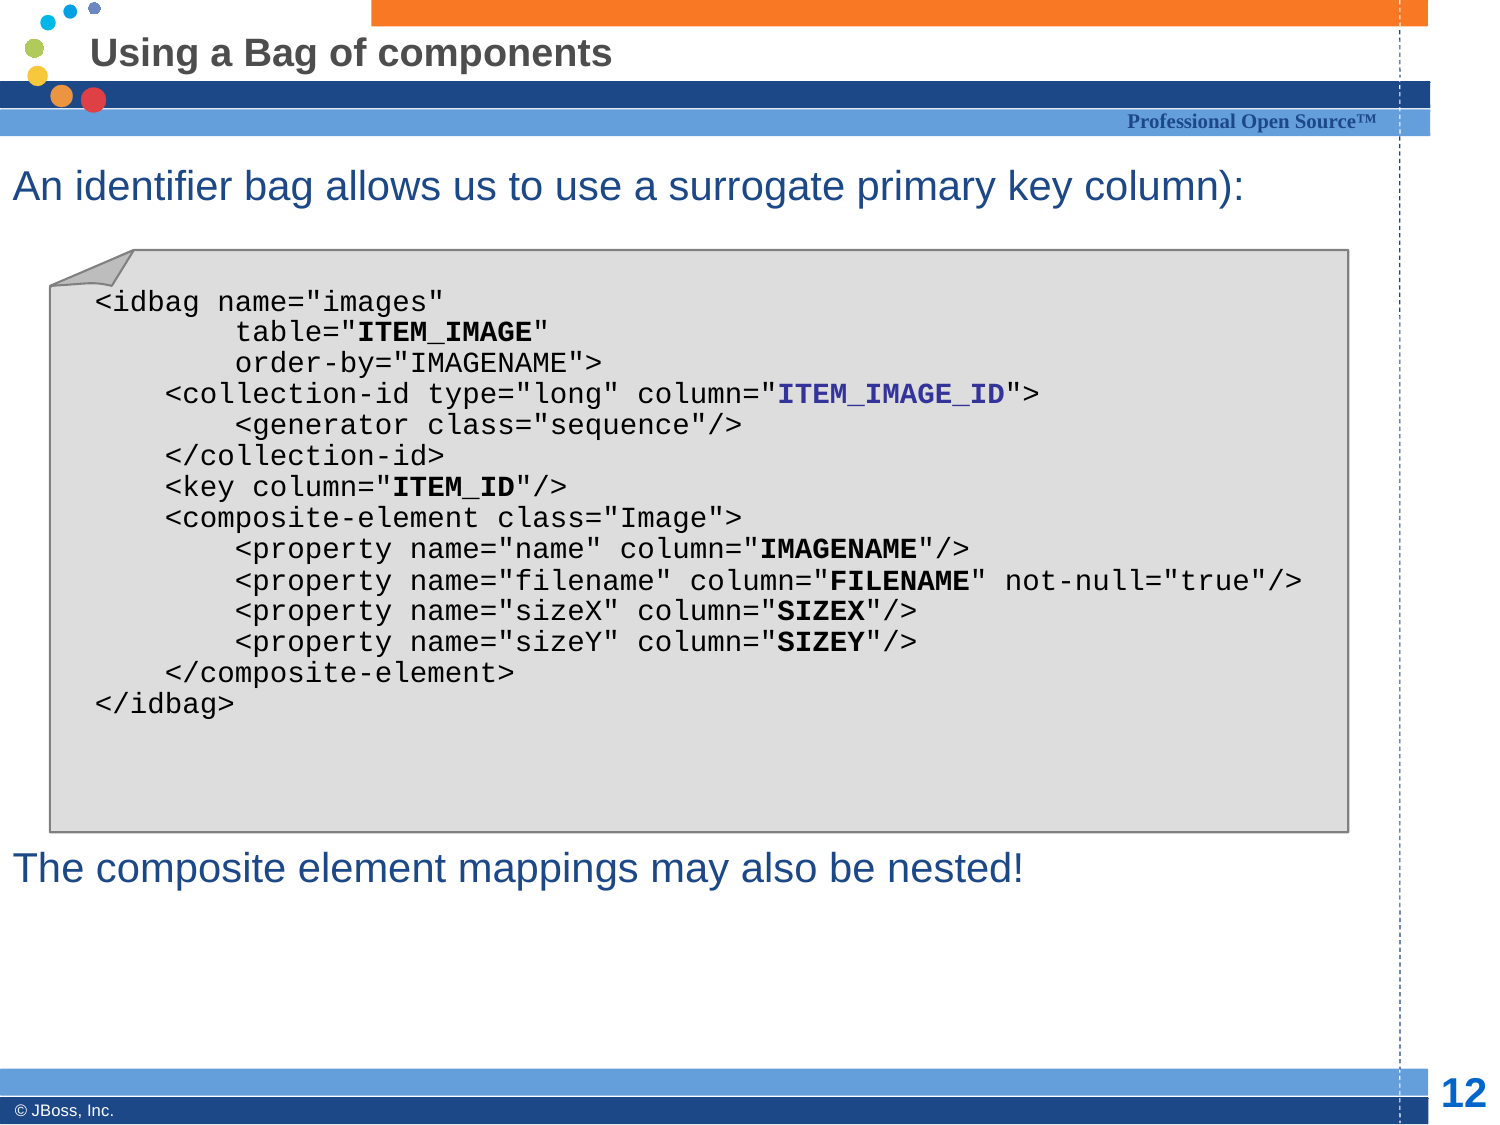

# Using a Bag of components
An identifier bag allows us to use a surrogate primary key column):
The composite element mappings may also be nested!
<idbag name="images"
 table="ITEM_IMAGE"
 order-by="IMAGENAME">
 <collection-id type="long" column="ITEM_IMAGE_ID">
 <generator class="sequence"/>
 </collection-id>
 <key column="ITEM_ID"/>
 <composite-element class="Image">
 <property name="name" column="IMAGENAME"/>
 <property name="filename" column="FILENAME" not-null="true"/>
 <property name="sizeX" column="SIZEX"/>
 <property name="sizeY" column="SIZEY"/>
 </composite-element>
</idbag>